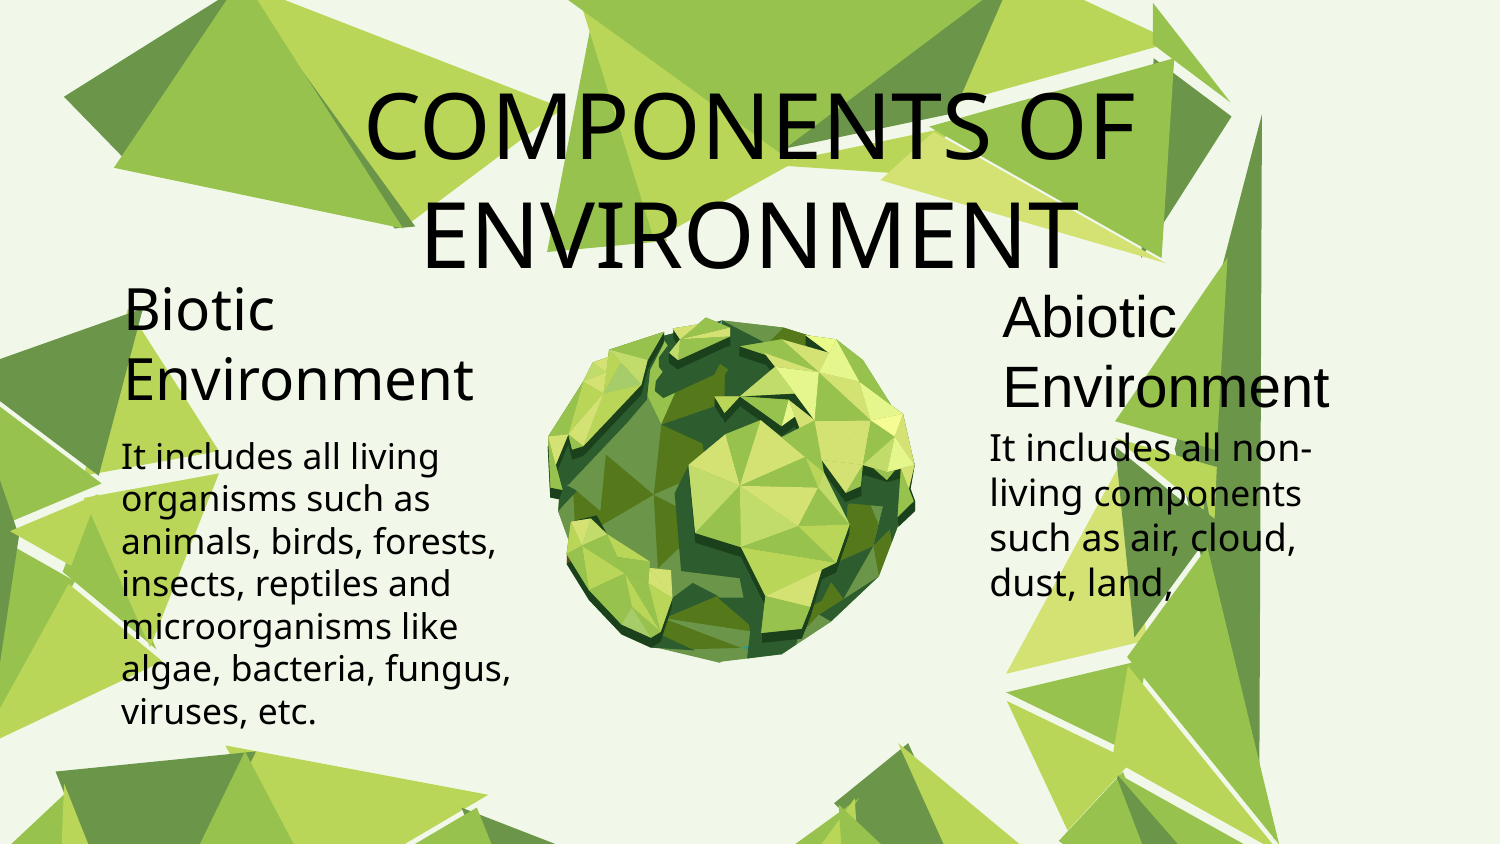

# COMPONENTS OF ENVIRONMENT
Biotic Environment
Abiotic Environment
It includes all non-living components such as air, cloud, dust, land,
It includes all living organisms such as animals, birds, forests, insects, reptiles and microorganisms like algae, bacteria, fungus, viruses, etc.